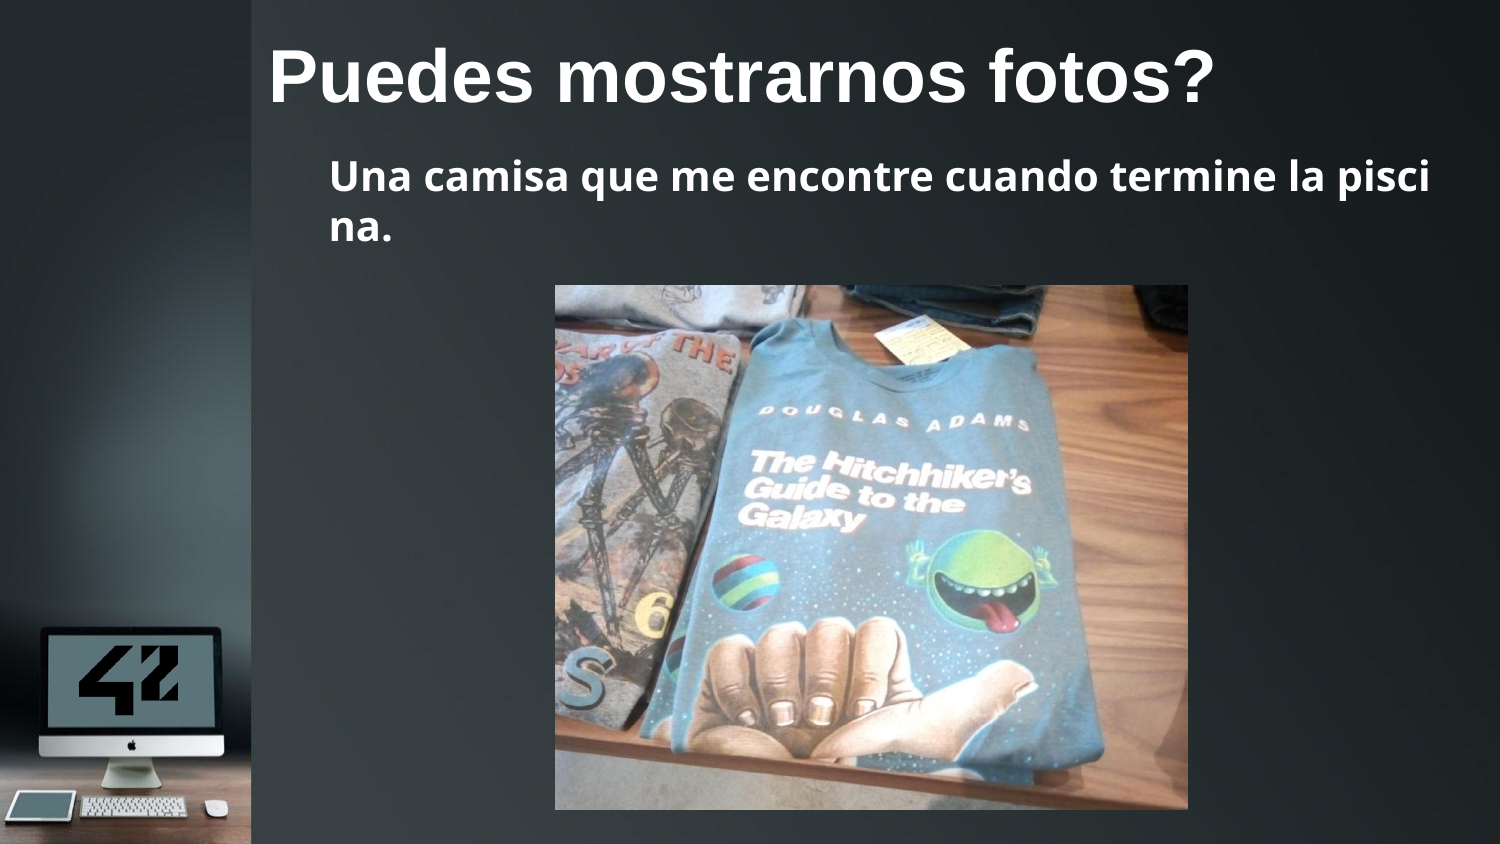

# Puedes mostrarnos fotos?
Una camisa que me encontre cuando termine la piscina.